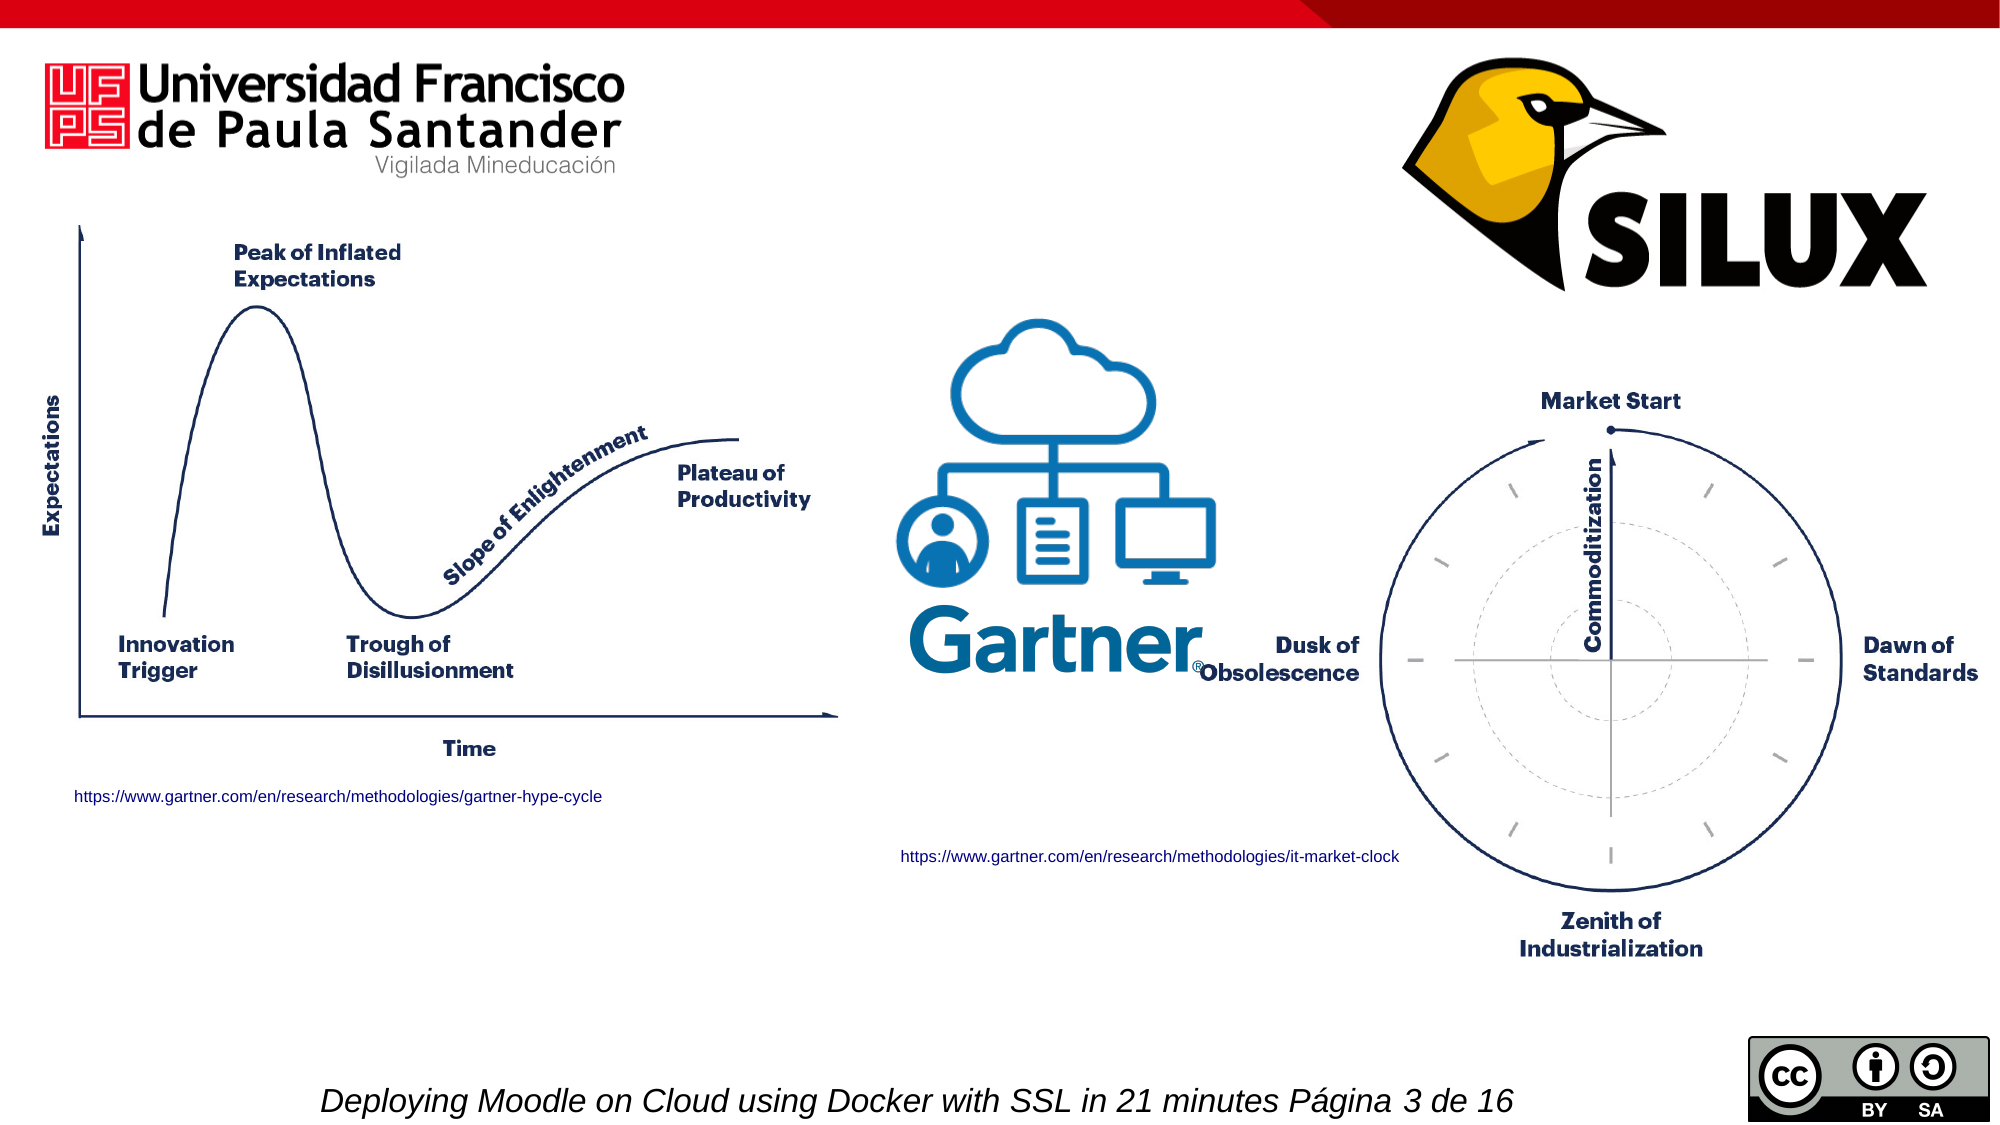

https://www.gartner.com/en/research/methodologies/gartner-hype-cycle
https://www.gartner.com/en/research/methodologies/it-market-clock
Deploying Moodle on Cloud using Docker with SSL in 21 minutes Página de 16